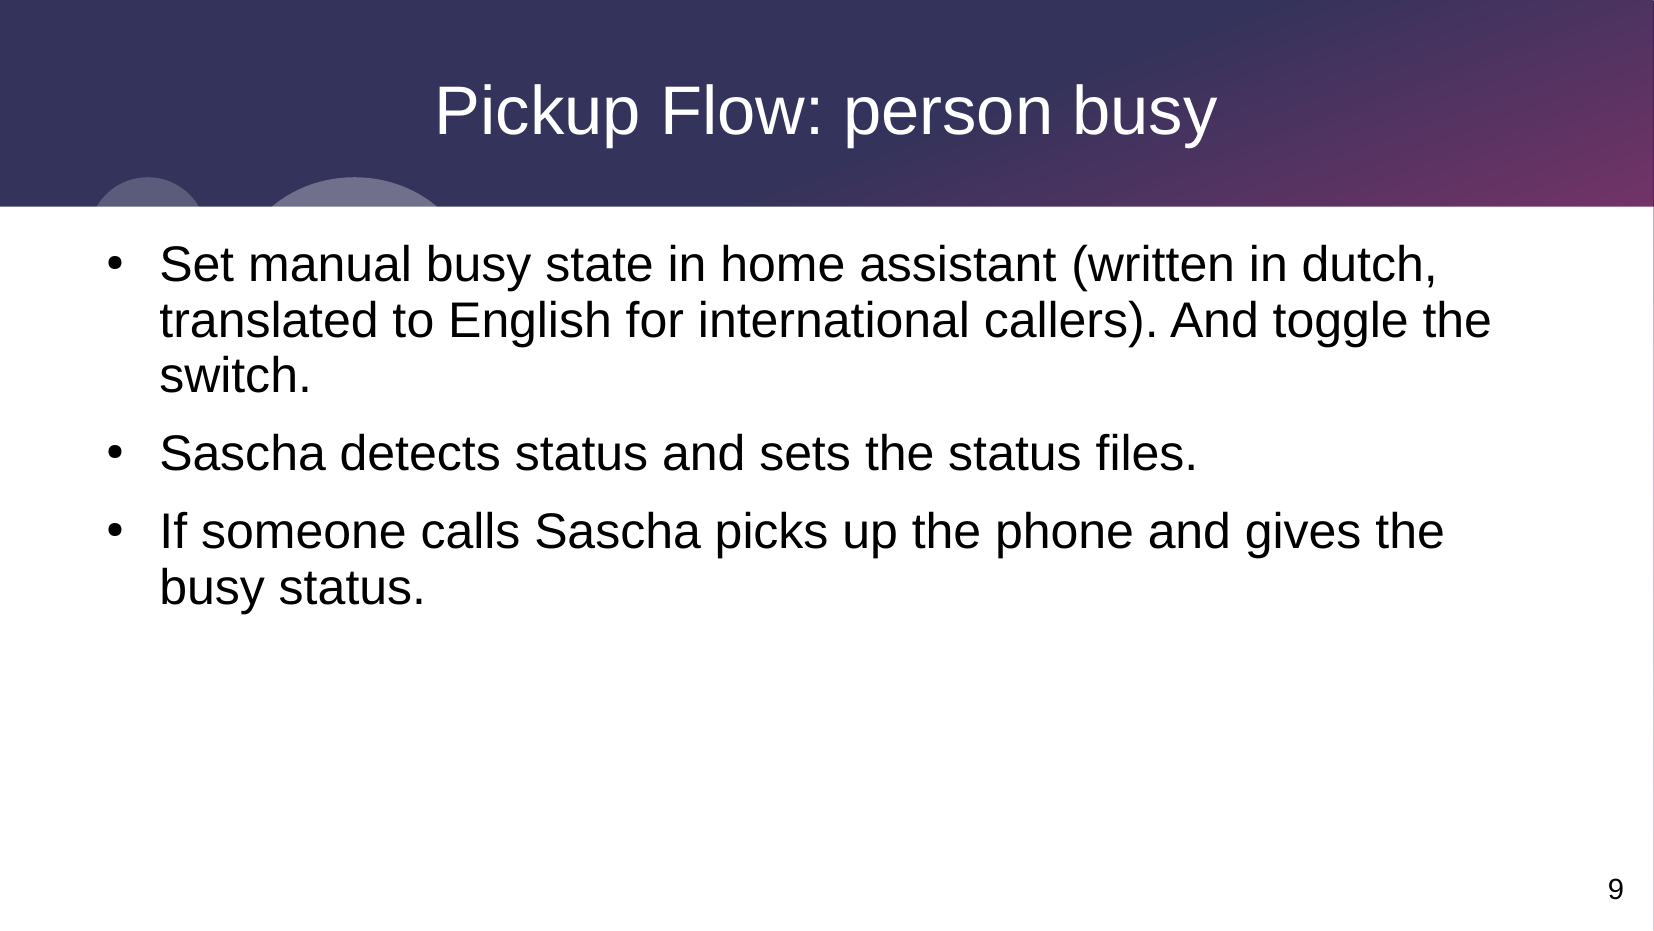

# Pickup Flow: person busy
Set manual busy state in home assistant (written in dutch, translated to English for international callers). And toggle the switch.
Sascha detects status and sets the status files.
If someone calls Sascha picks up the phone and gives the busy status.